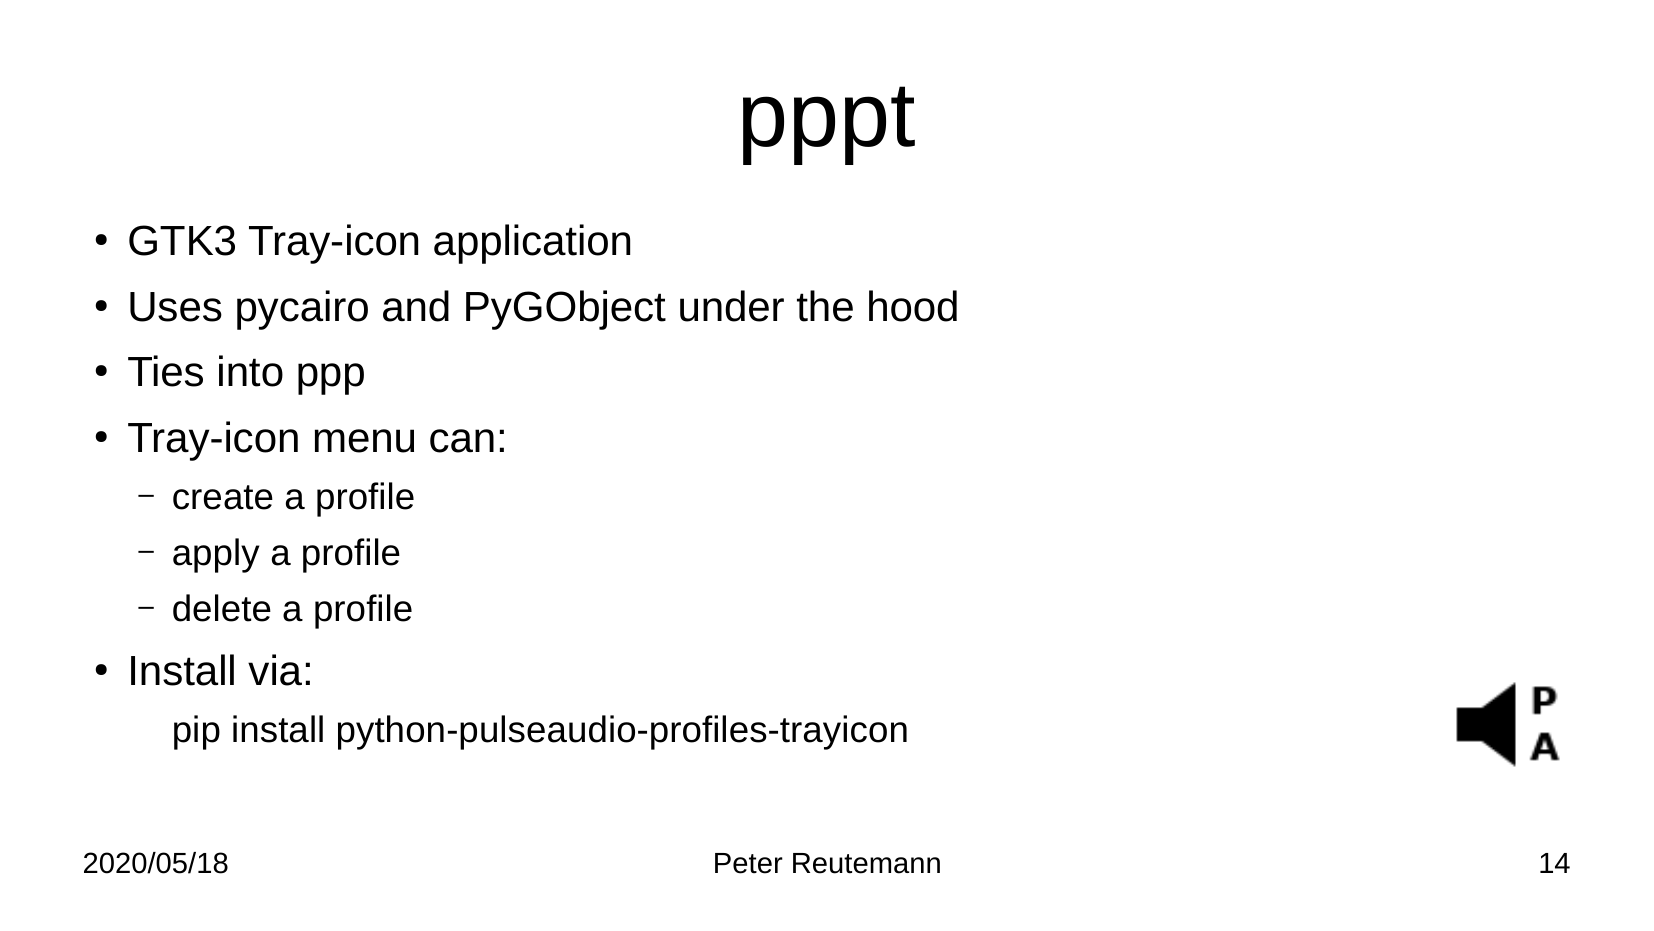

# pppt
GTK3 Tray-icon application
Uses pycairo and PyGObject under the hood
Ties into ppp
Tray-icon menu can:
create a profile
apply a profile
delete a profile
Install via:
pip install python-pulseaudio-profiles-trayicon
2020/05/18
Peter Reutemann
14